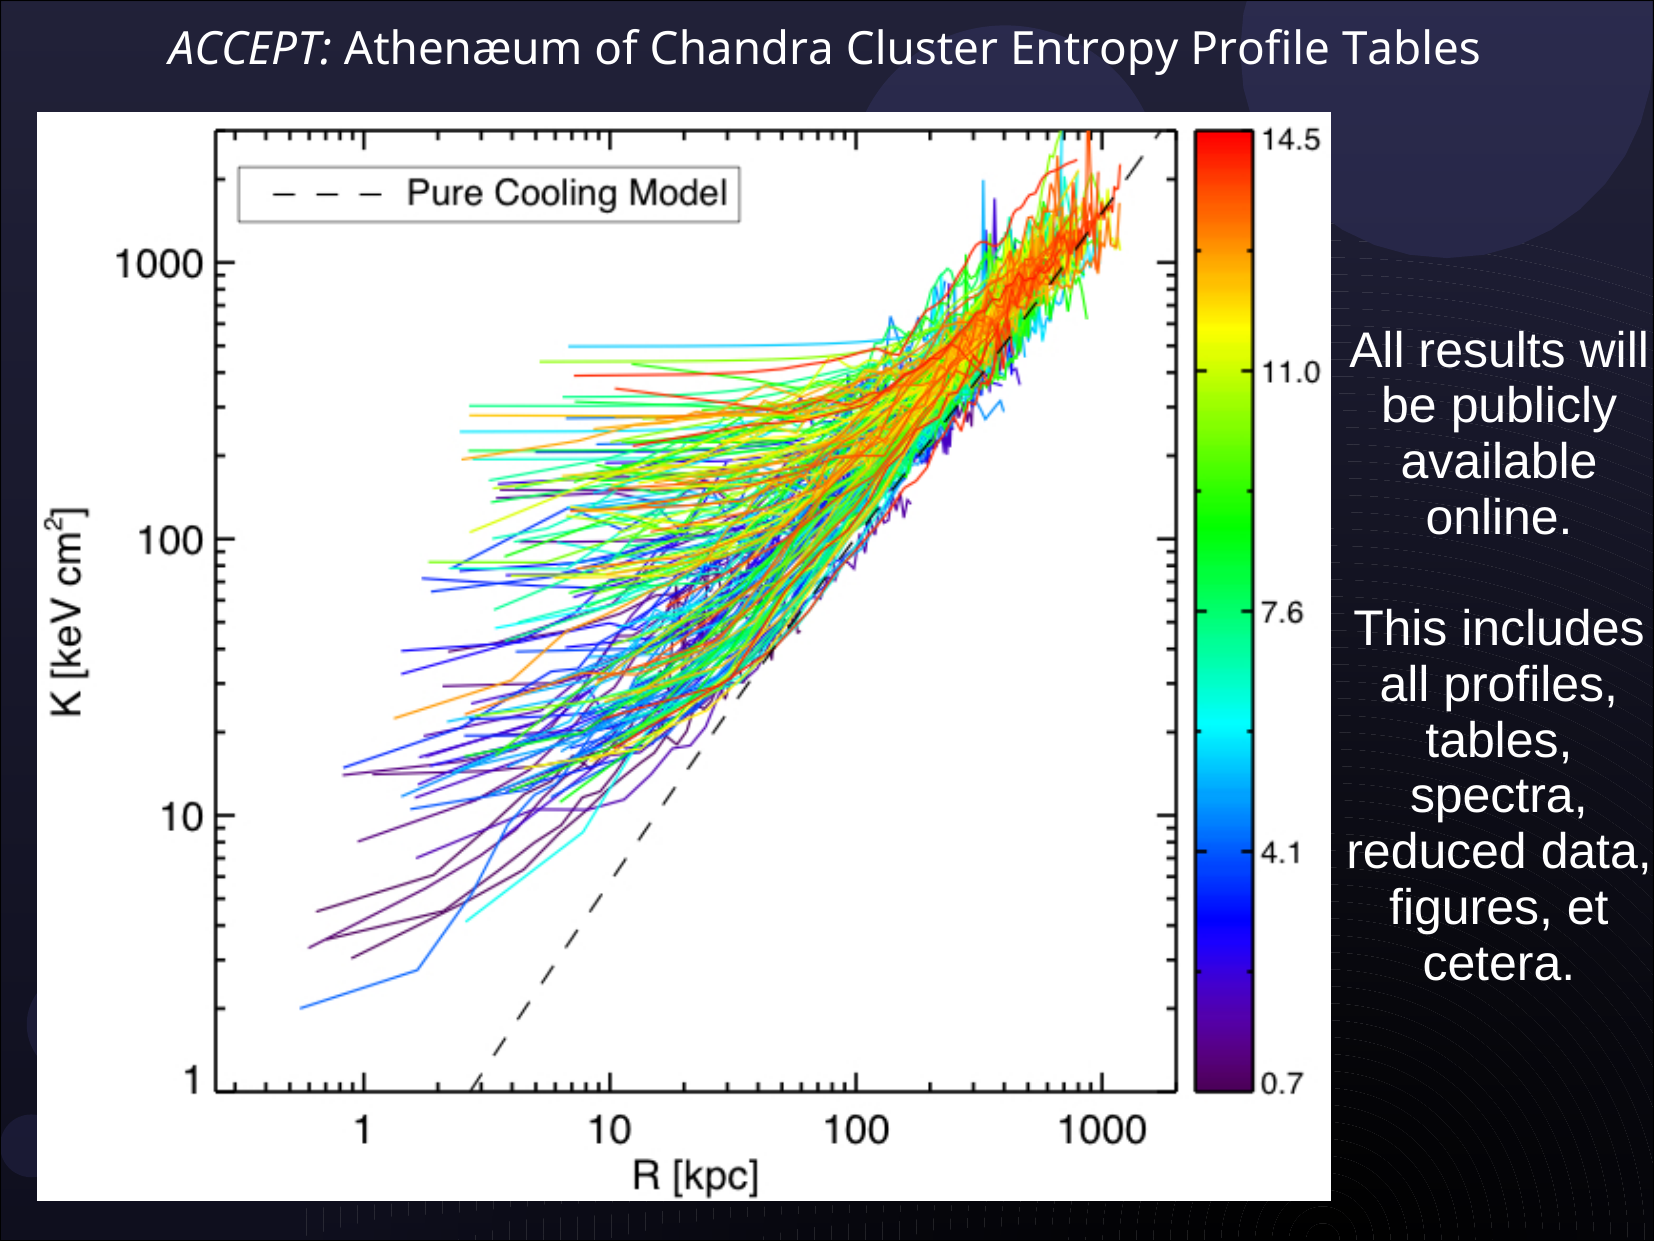

ACCEPT: Athenæum of Chandra Cluster Entropy Profile Tables
All results will be publicly available online.
This includes all profiles, tables, spectra, reduced data, figures, et cetera.